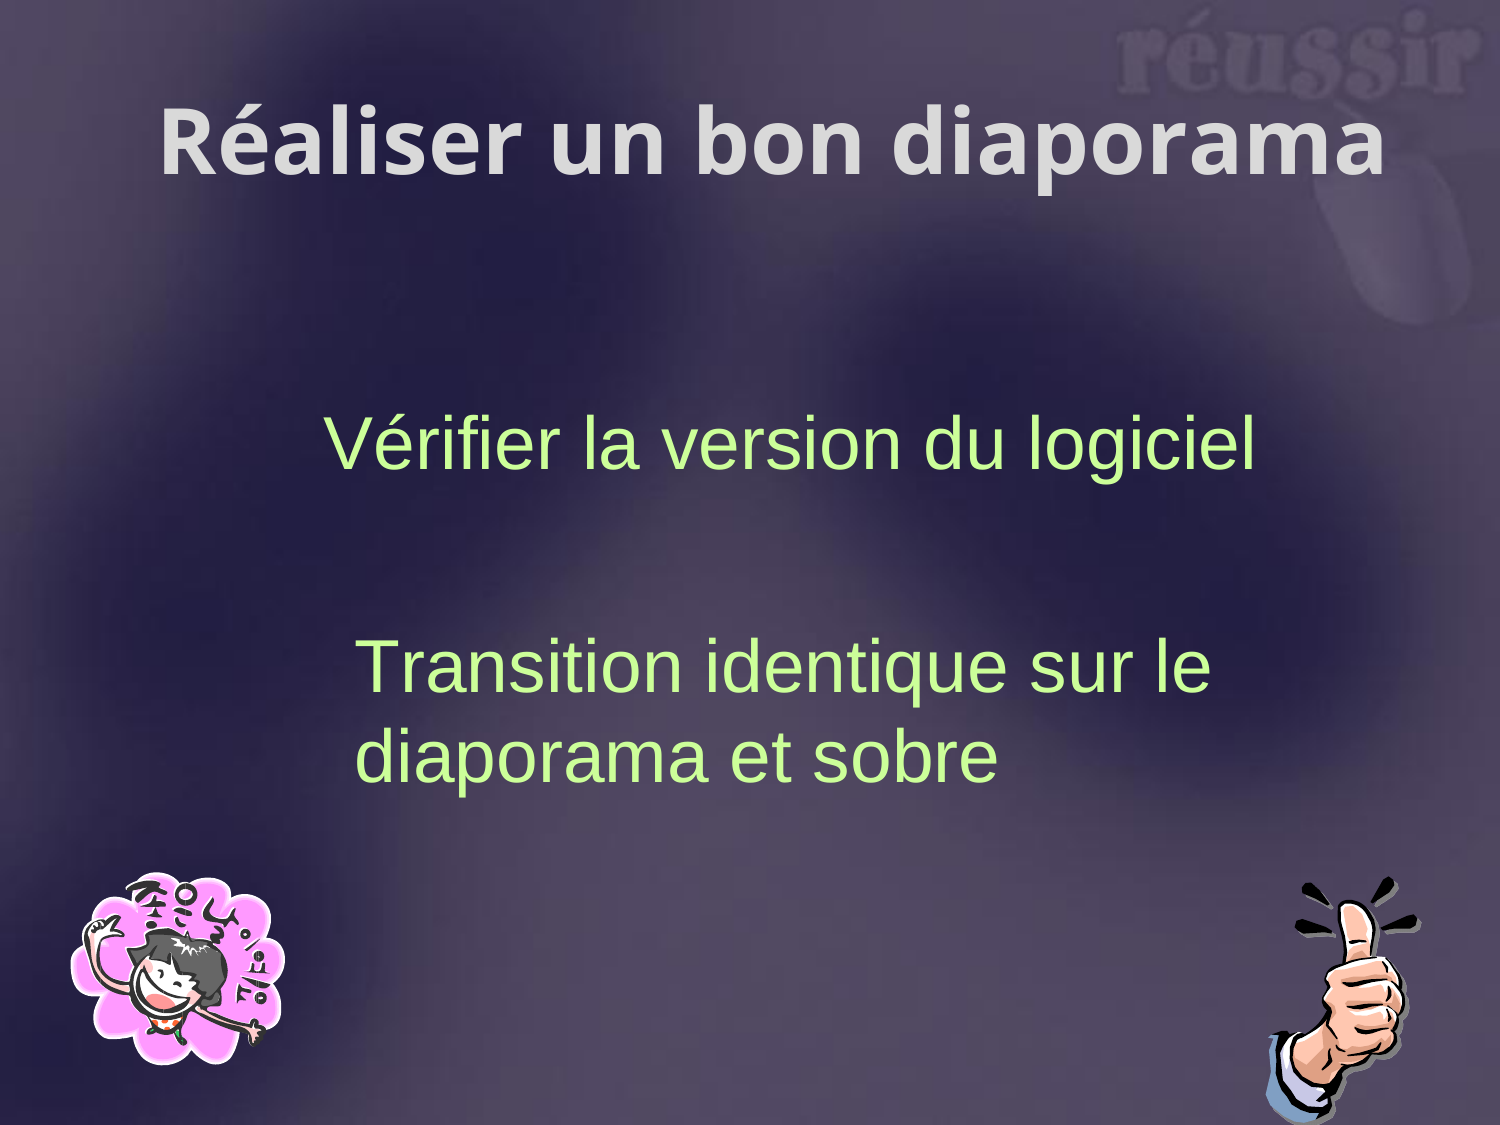

Réaliser un bon diaporama
Vérifier la version du logiciel
Transition identique sur le diaporama et sobre